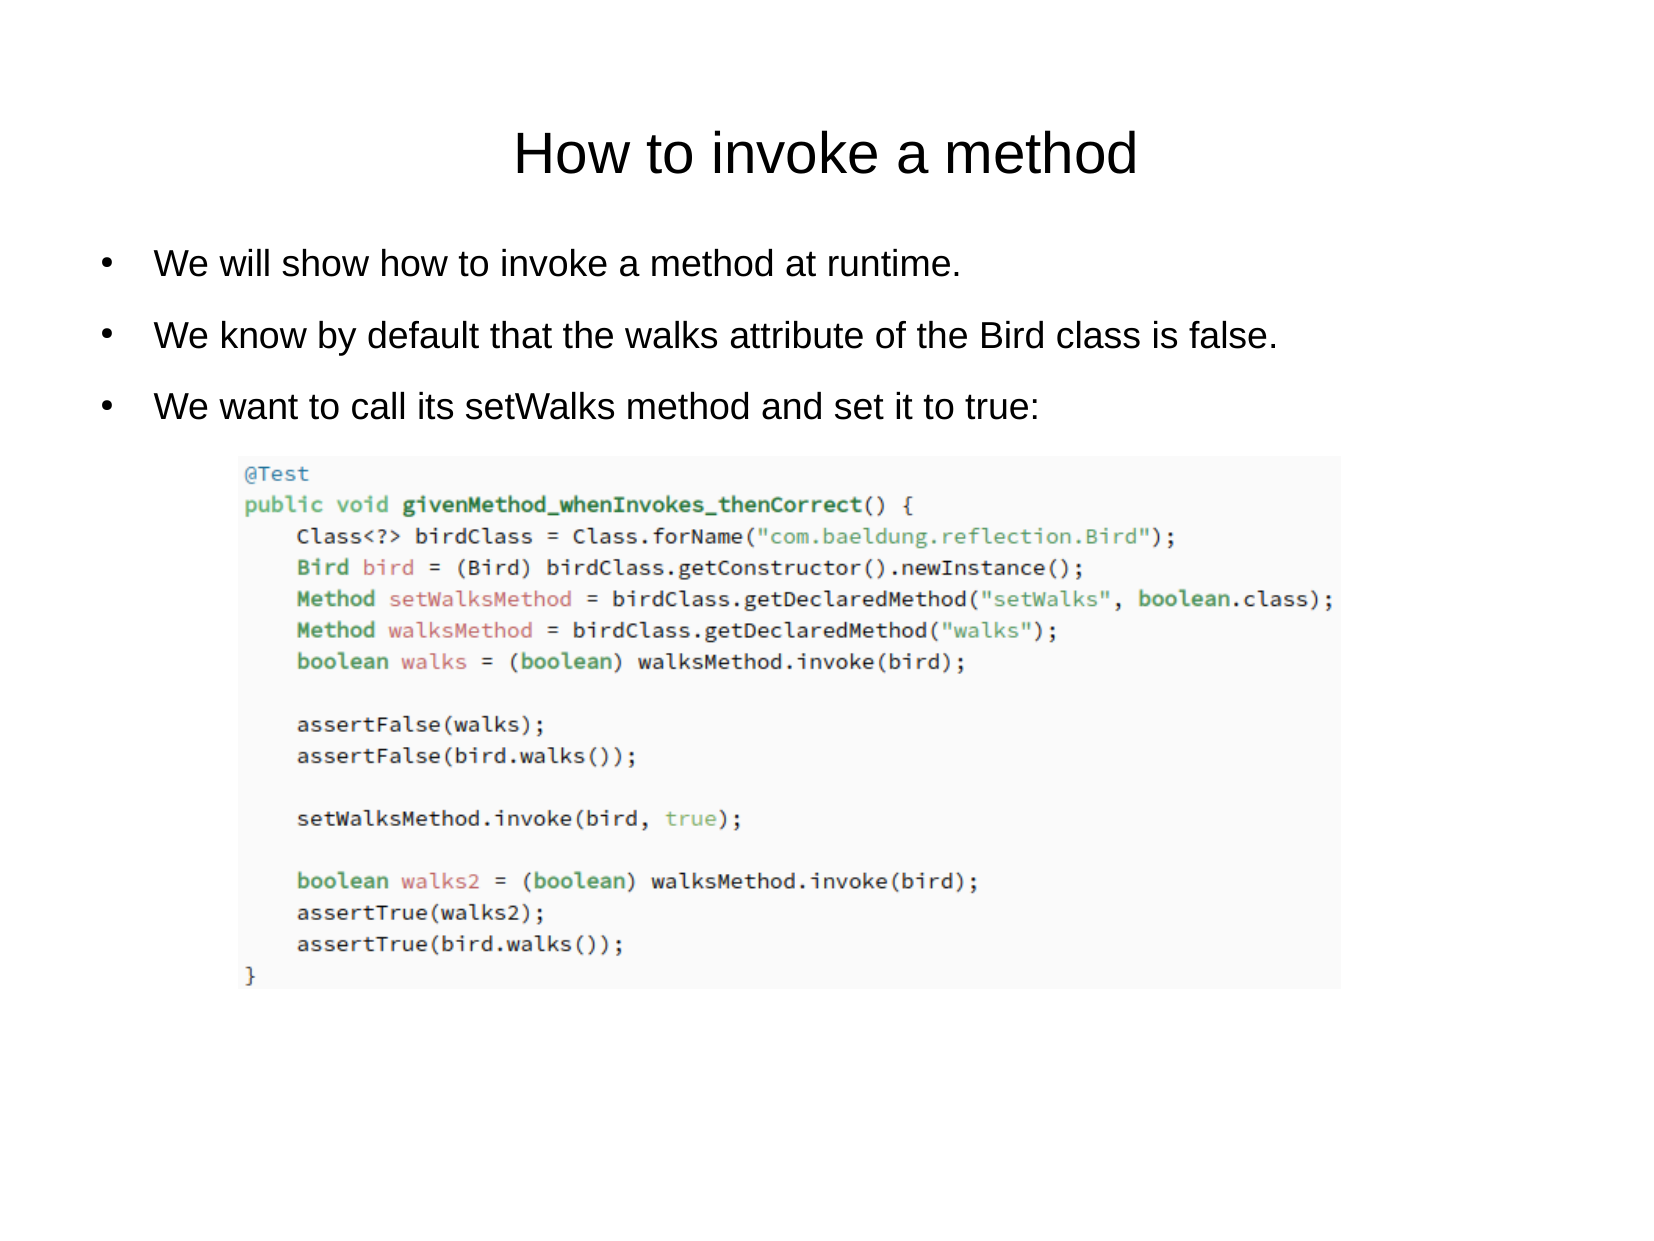

# How to invoke a method
We will show how to invoke a method at runtime.
We know by default that the walks attribute of the Bird class is false.
We want to call its setWalks method and set it to true: